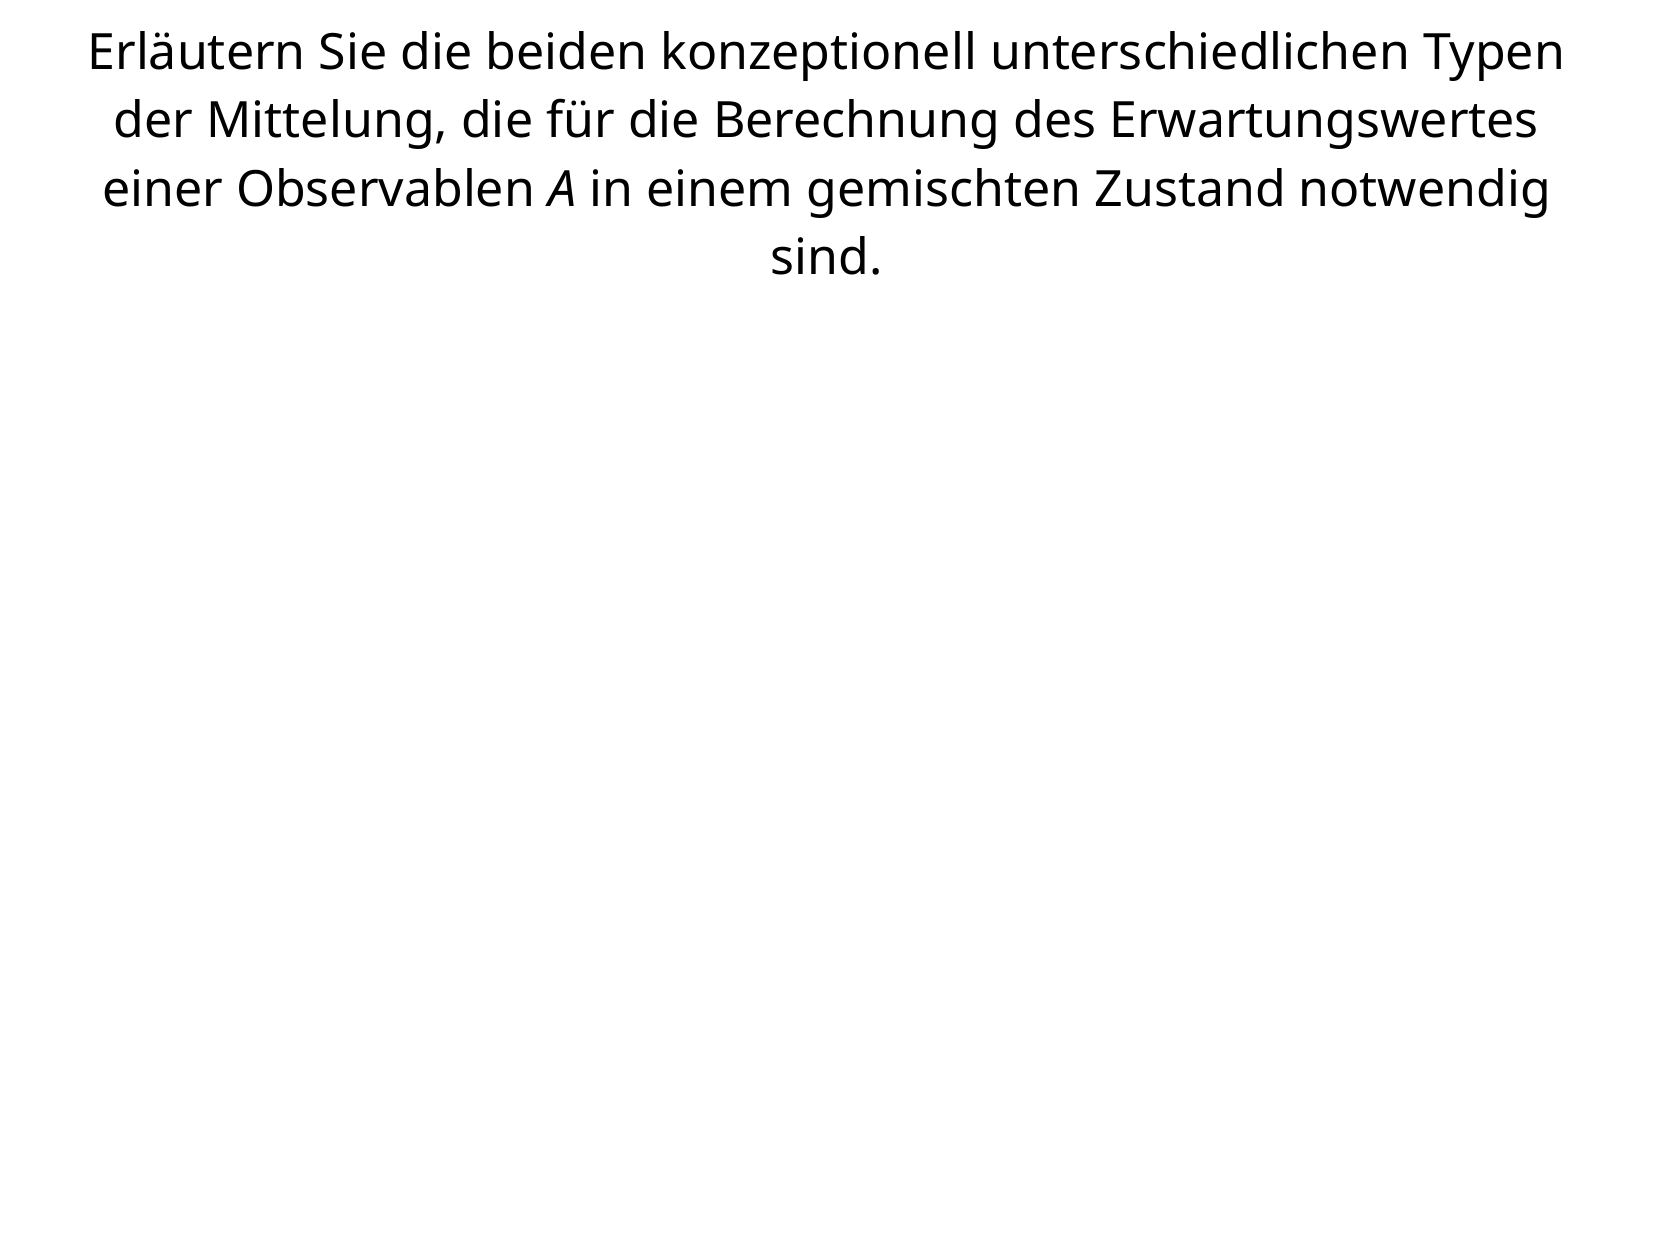

# Erläutern Sie die beiden konzeptionell unterschiedlichen Typen der Mittelung, die für die Berechnung des Erwartungswertes einer Observablen A in einem gemischten Zustand notwendig sind.